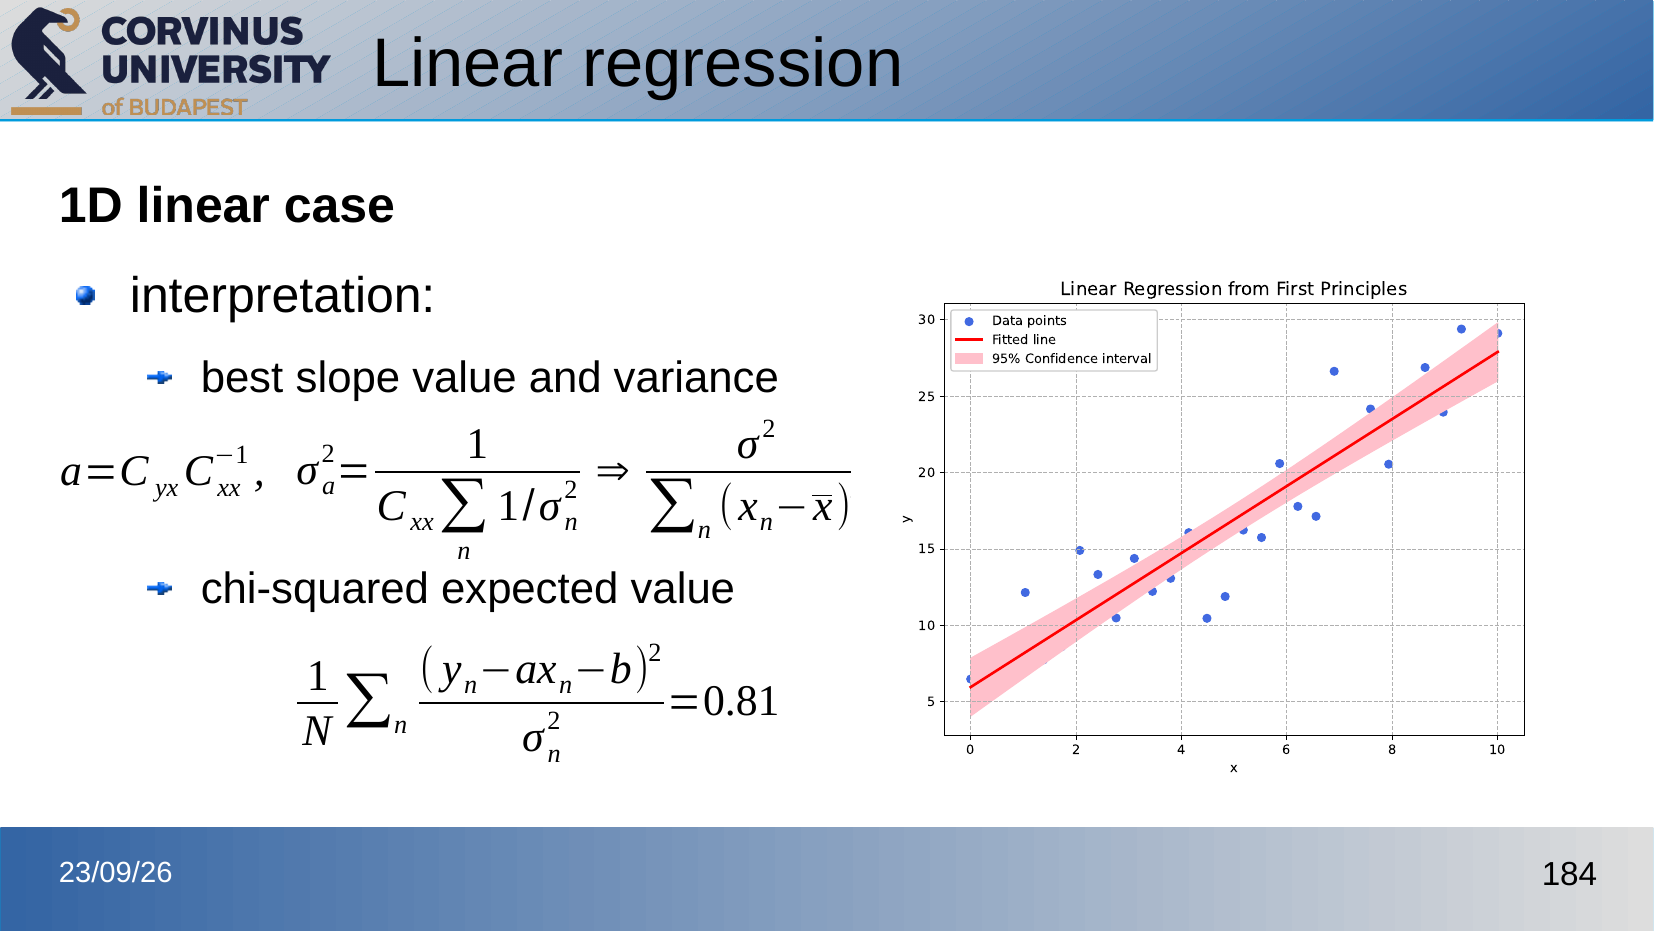

# Linear regression
1D linear case
interpretation:
best slope value and variance
chi-squared expected value